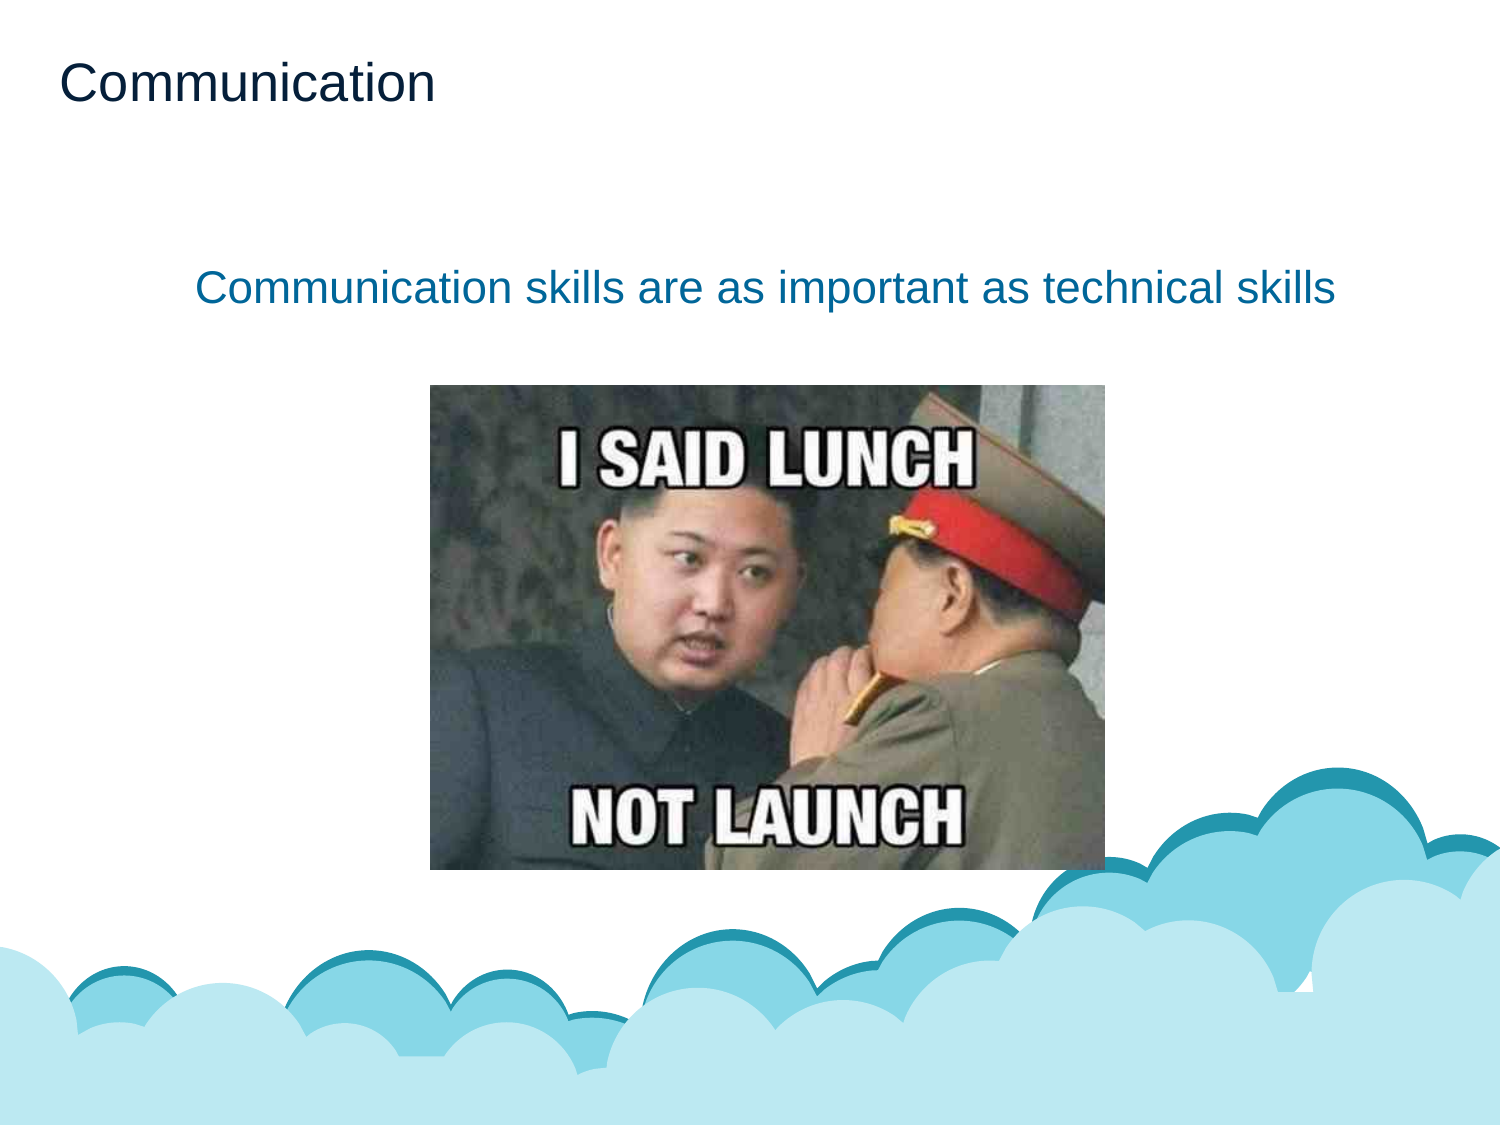

Communication
Communication skills are as important as technical skills